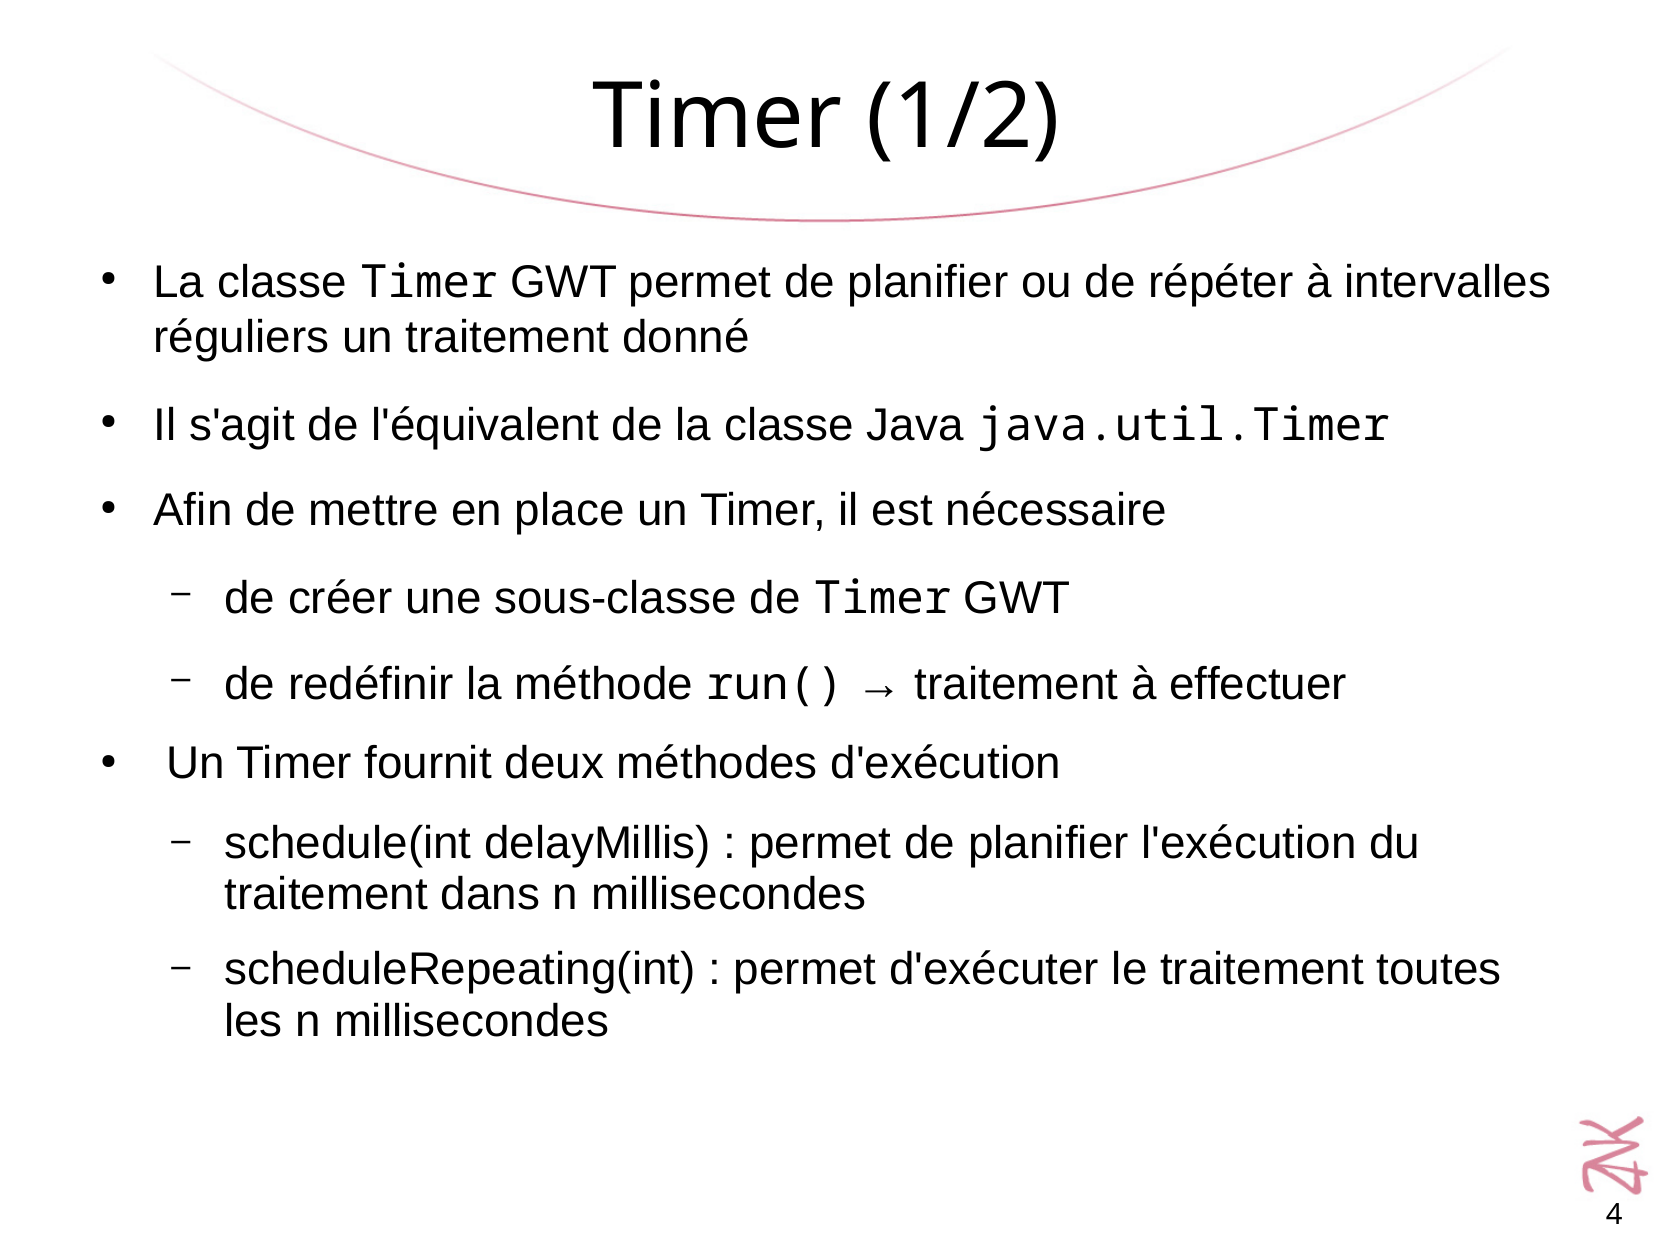

# Timer (1/2)
La classe Timer GWT permet de planifier ou de répéter à intervalles réguliers un traitement donné
Il s'agit de l'équivalent de la classe Java java.util.Timer
Afin de mettre en place un Timer, il est nécessaire
de créer une sous-classe de Timer GWT
de redéfinir la méthode run() → traitement à effectuer
 Un Timer fournit deux méthodes d'exécution
schedule(int delayMillis) : permet de planifier l'exécution du traitement dans n millisecondes
scheduleRepeating(int) : permet d'exécuter le traitement toutes les n millisecondes
4